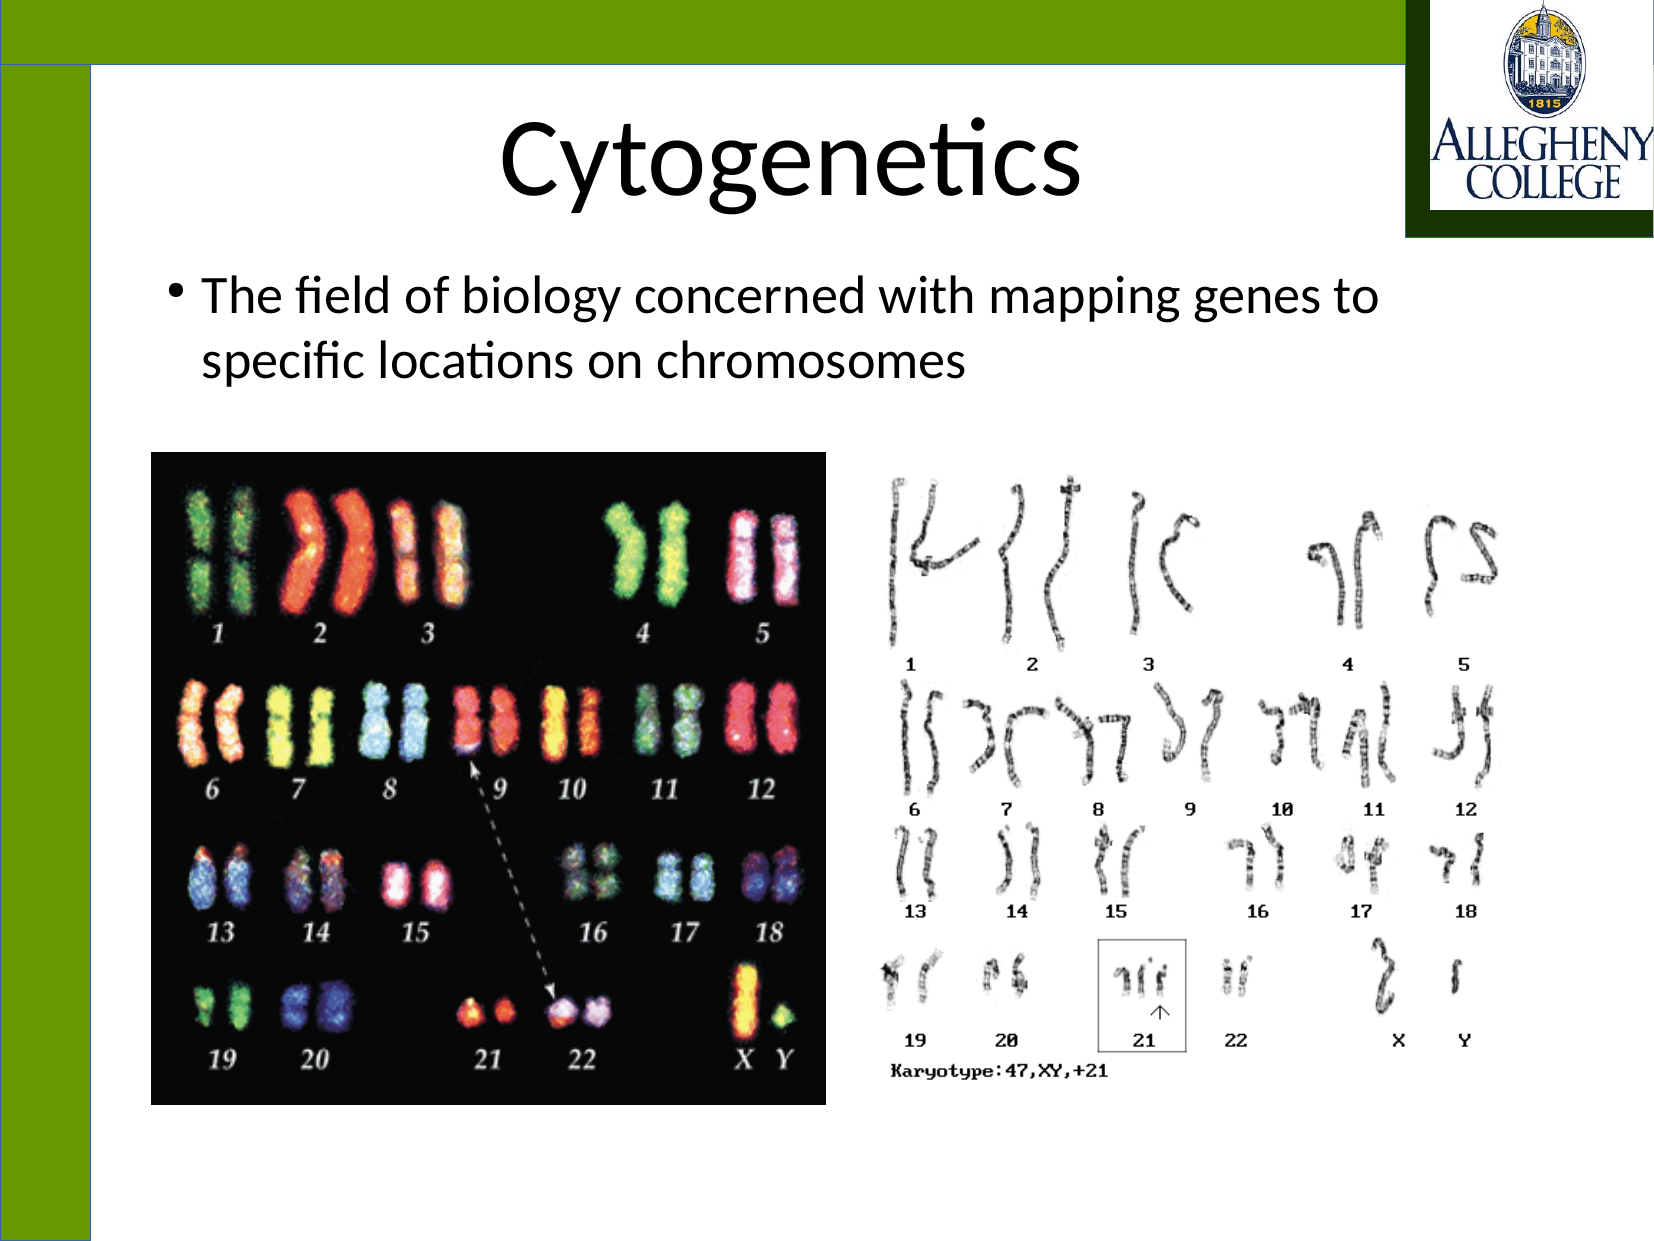

Cytogenetics
The field of biology concerned with mapping genes to specific locations on chromosomes